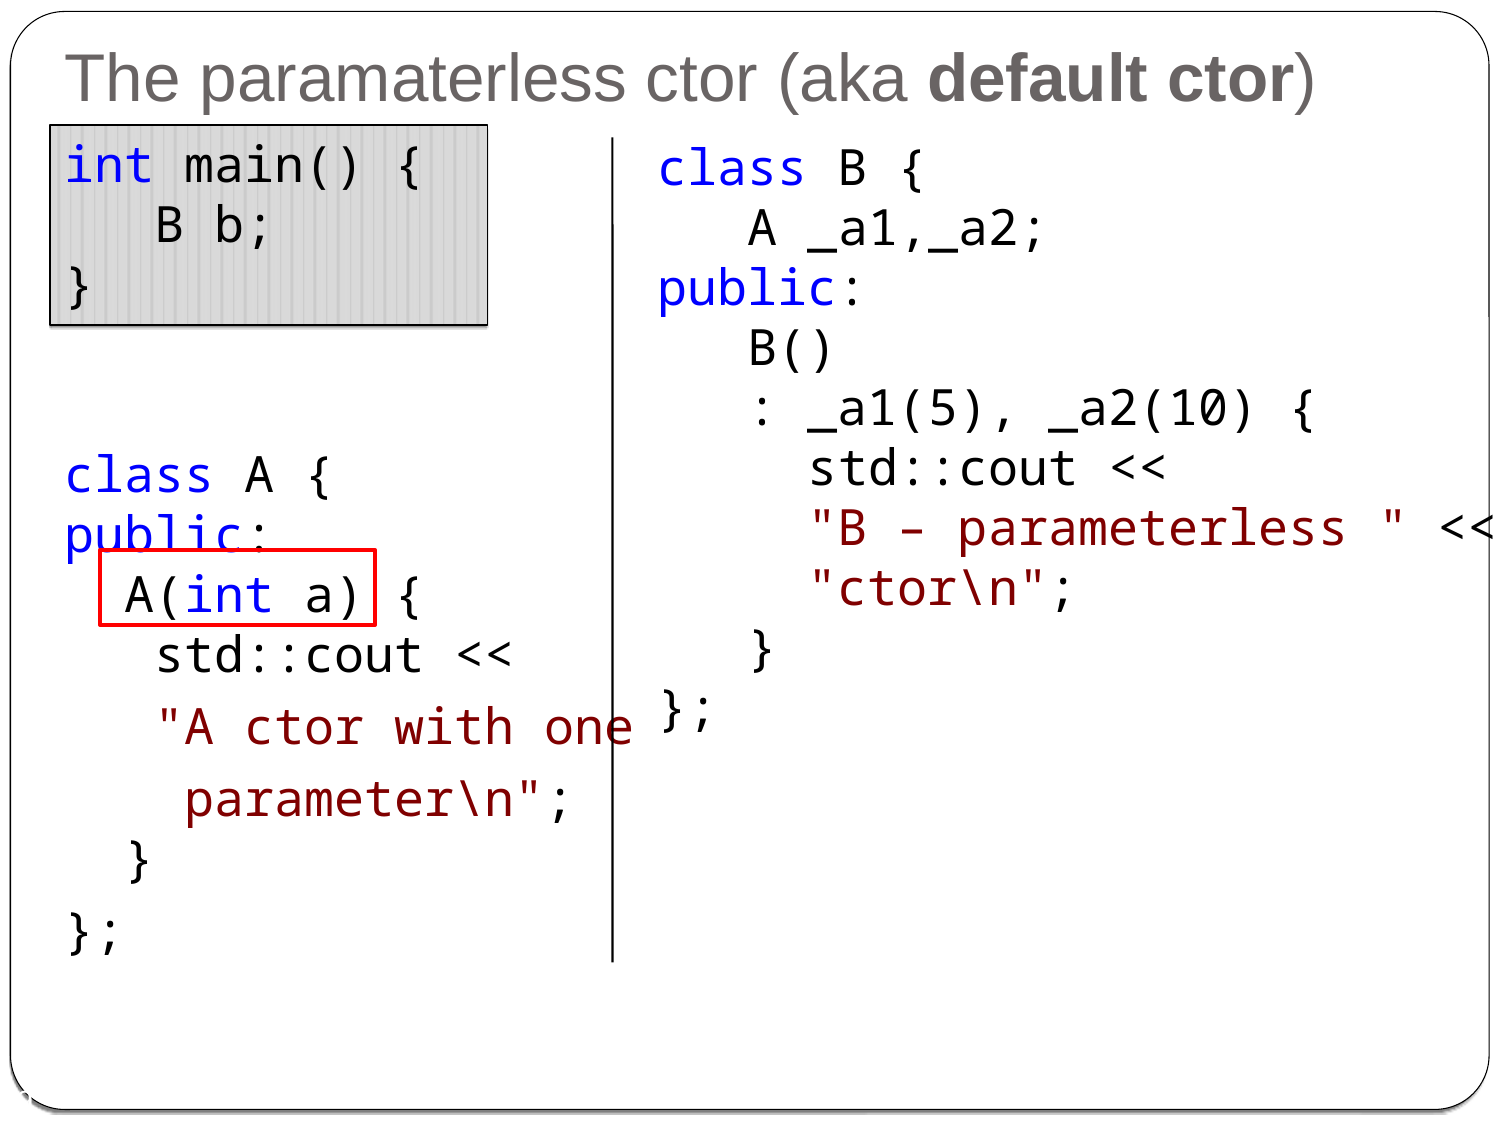

# The paramaterless ctor (aka default ctor)
class B {
   A _a1,_a2;
public:
   B()
 : _a1(5), _a2(10) {
    std::cout <<
 "B – parameterless " <<
 "ctor\n";
 }
};
int main() {
   B b;
}
class A {
public:
  A(int a) {
   std::cout <<
 "A ctor with one
 parameter\n";
 }
};